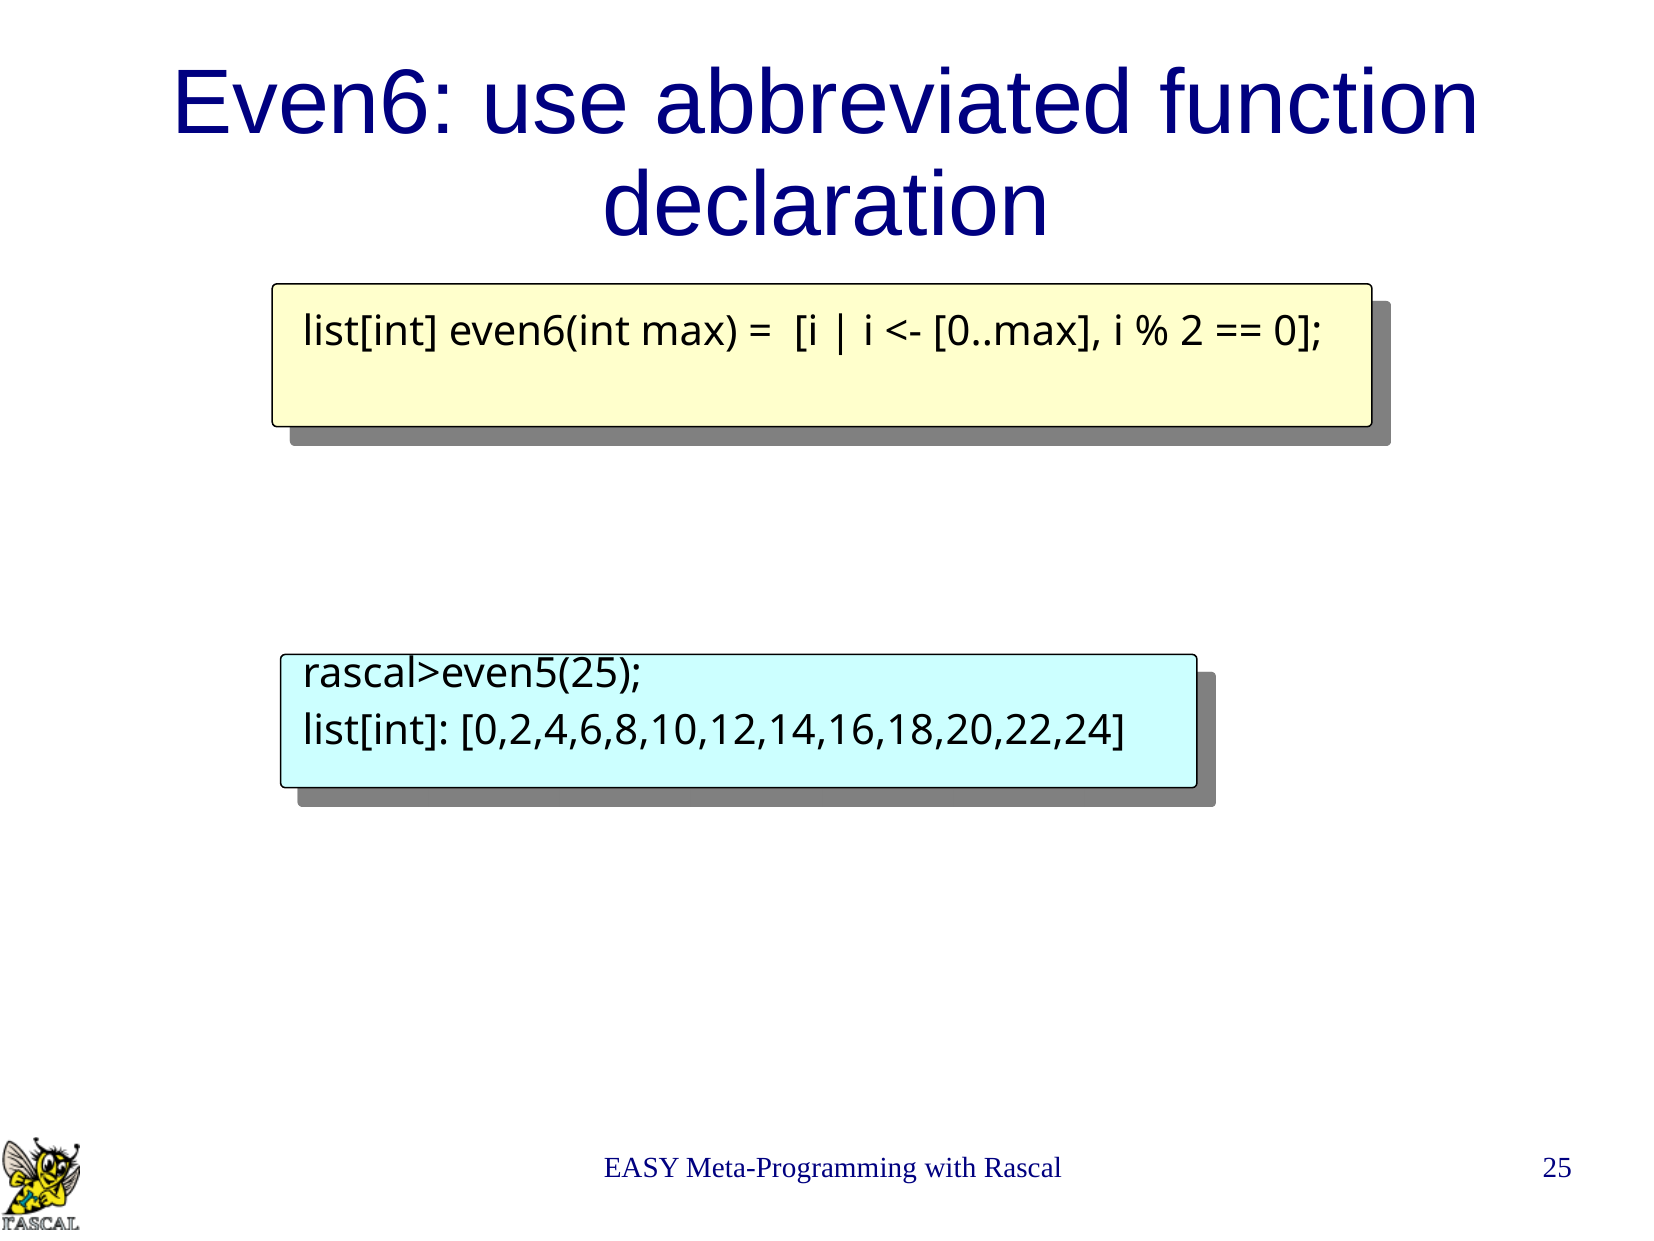

# Even6: use abbreviated function declaration
list[int] even6(int max) = [i | i <- [0..max], i % 2 == 0];
rascal>even5(25);
list[int]: [0,2,4,6,8,10,12,14,16,18,20,22,24]
25